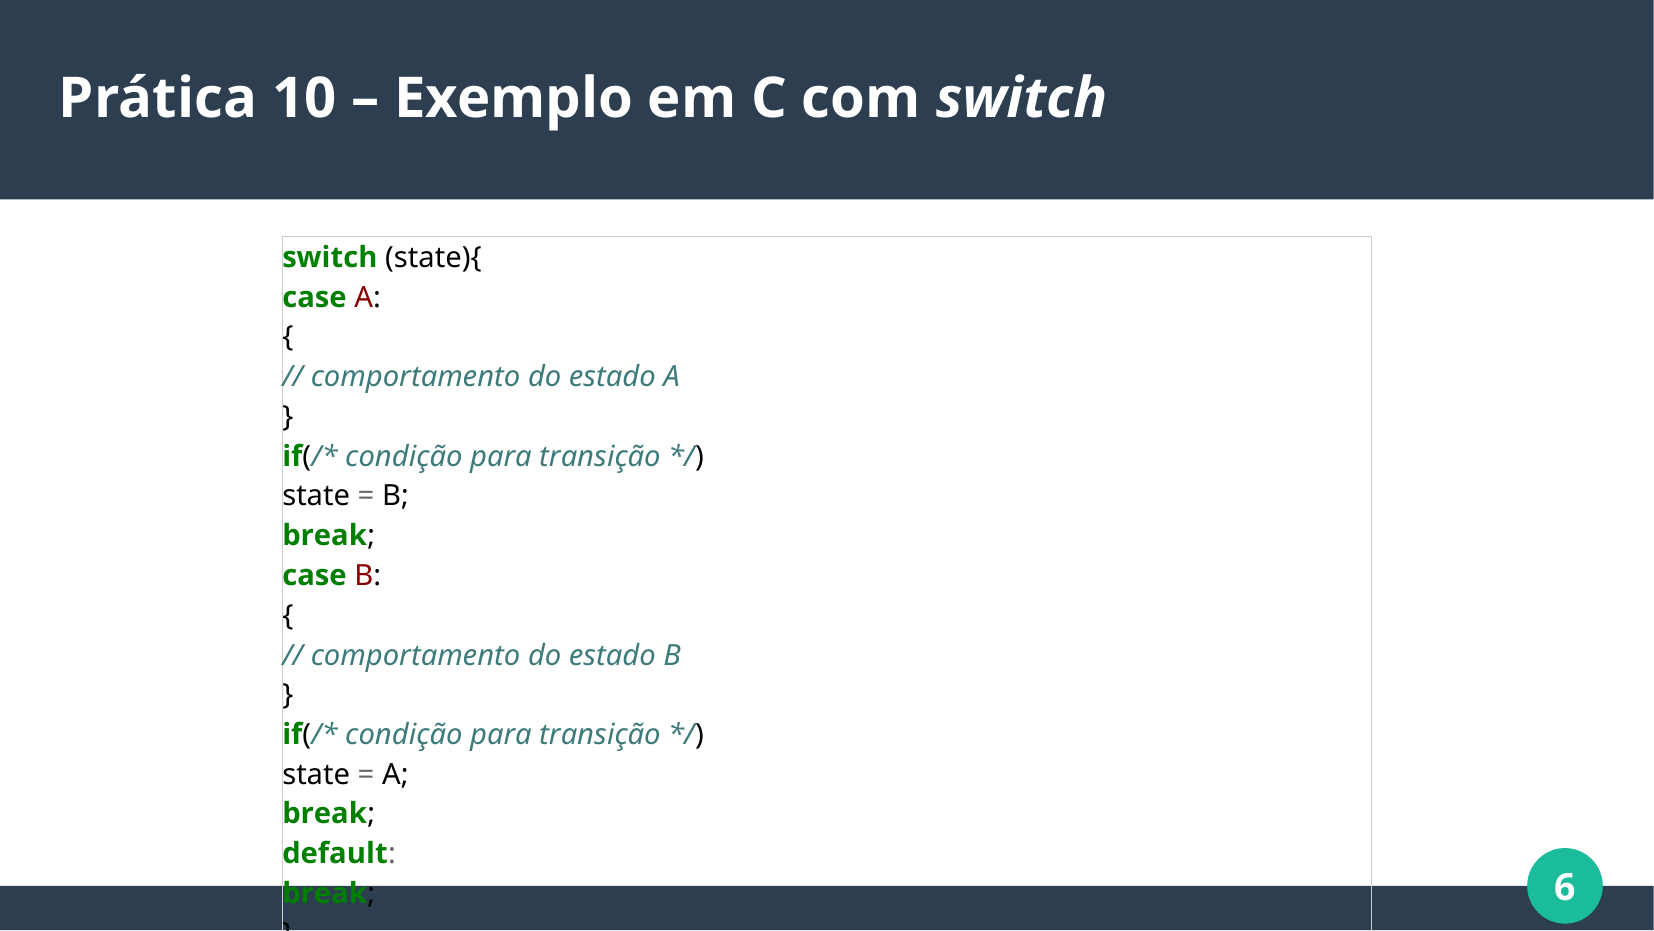

# Prática 10 – Exemplo em C com switch
switch (state){
case A:
{
// comportamento do estado A
}
if(/* condição para transição */)
state = B;
break;
case B:
{
// comportamento do estado B
}
if(/* condição para transição */)
state = A;
break;
default:
break;
}